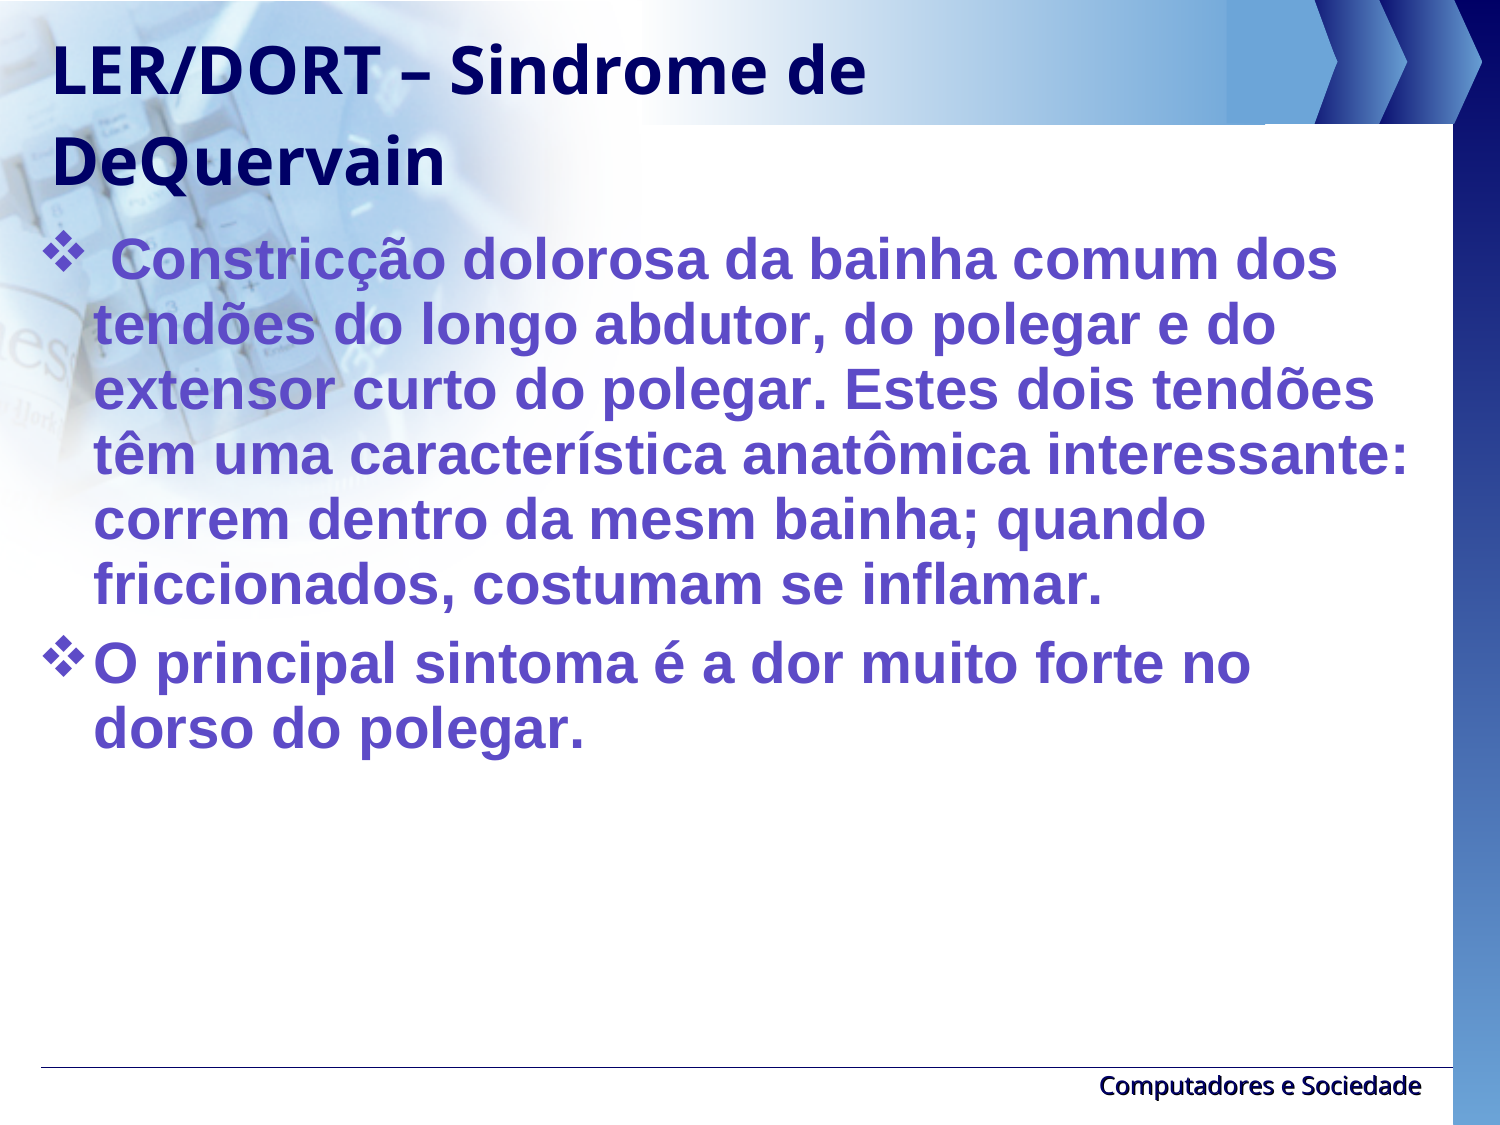

# LER/DORT – Sindrome de DeQuervain
 Constricção dolorosa da bainha comum dos tendões do longo abdutor, do polegar e do extensor curto do polegar. Estes dois tendões têm uma característica anatômica interessante: correm dentro da mesm bainha; quando friccionados, costumam se inflamar.
O principal sintoma é a dor muito forte no dorso do polegar.